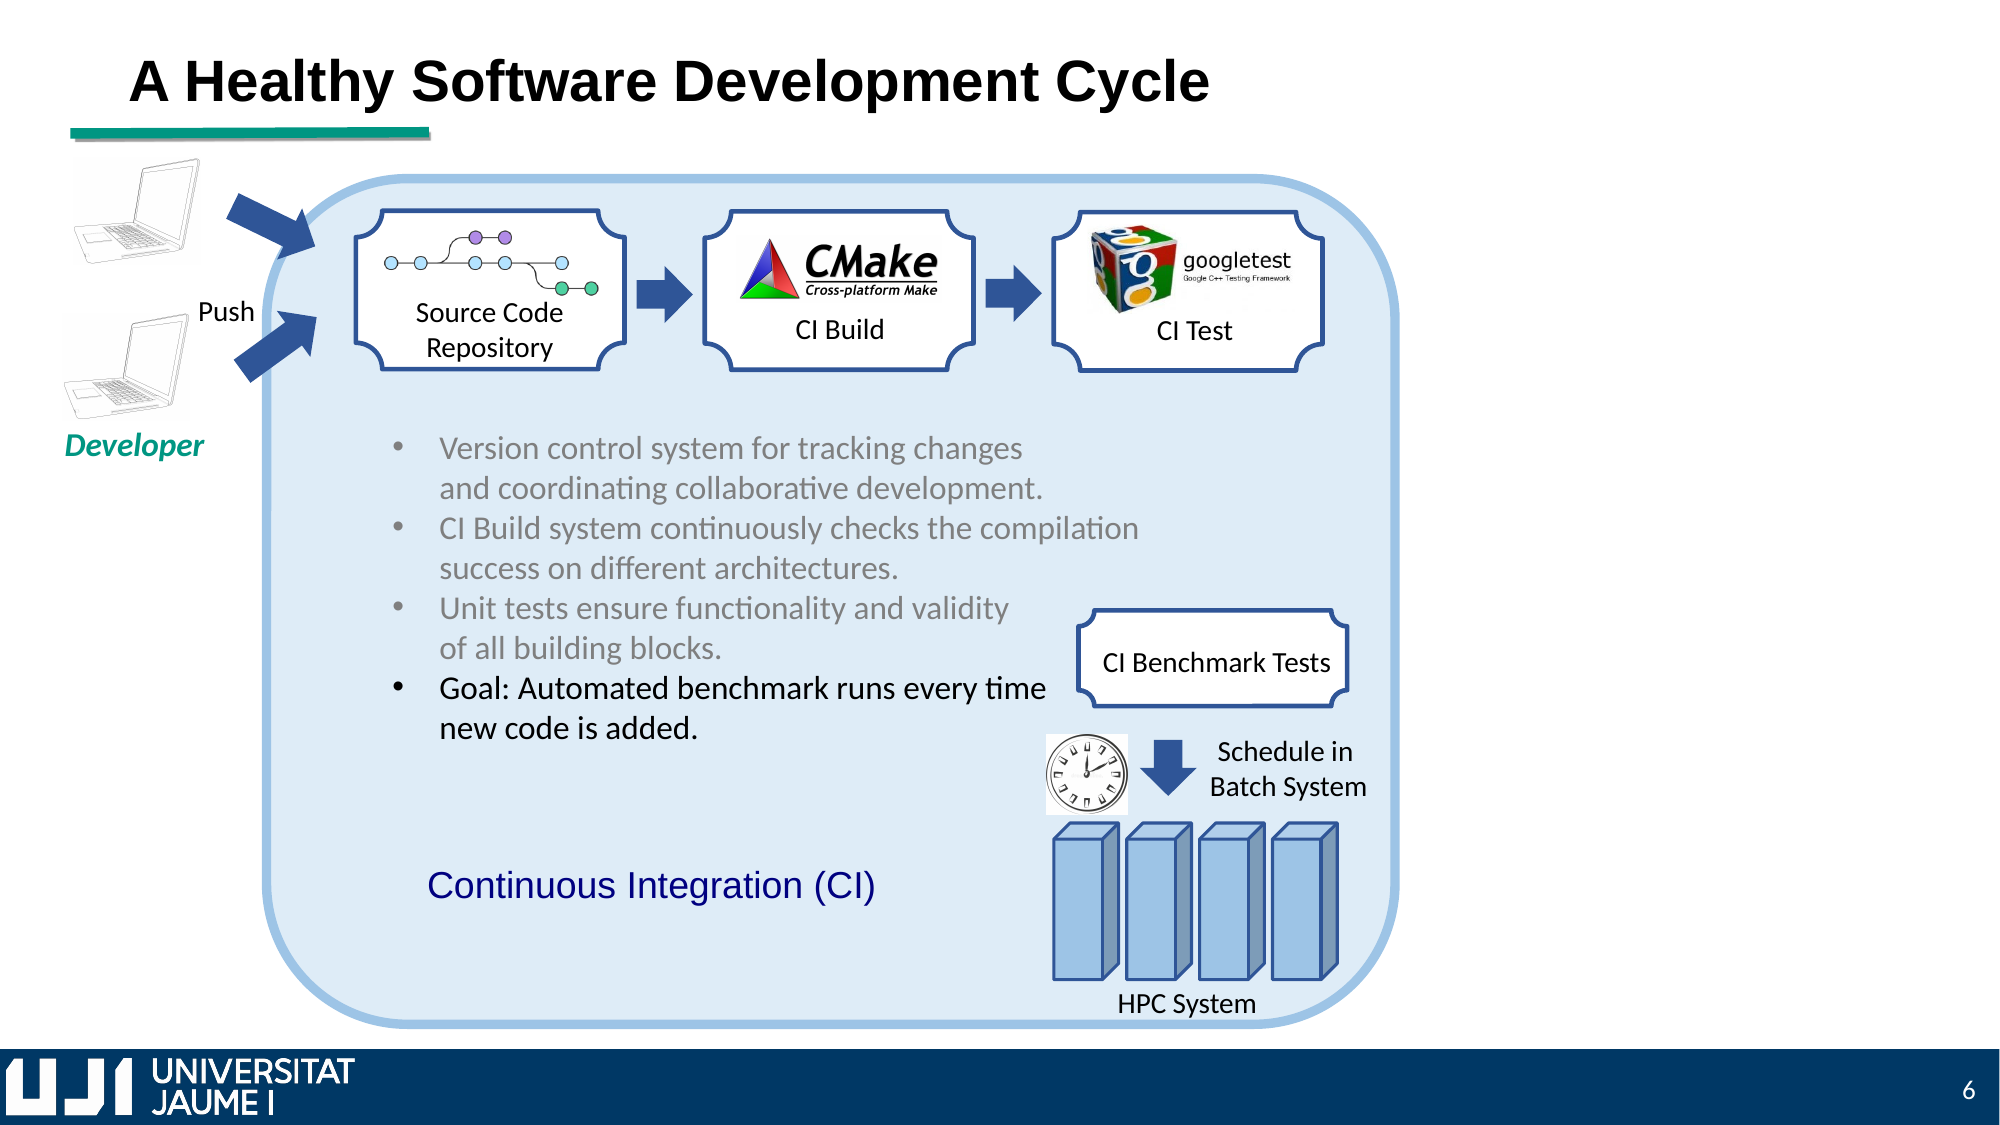

A Healthy Software Development Cycle
Push
Source Code
Repository
CI Build
CI Test
Developer
Version control system for tracking changes
and coordinating collaborative development.
CI Build system continuously checks the compilation
success on different architectures.
Unit tests ensure functionality and validity
of all building blocks.
Goal: Automated benchmark runs every time
new code is added.
CI Benchmark Tests
Schedule in
Batch System
HPC System
Continuous Integration (CI)